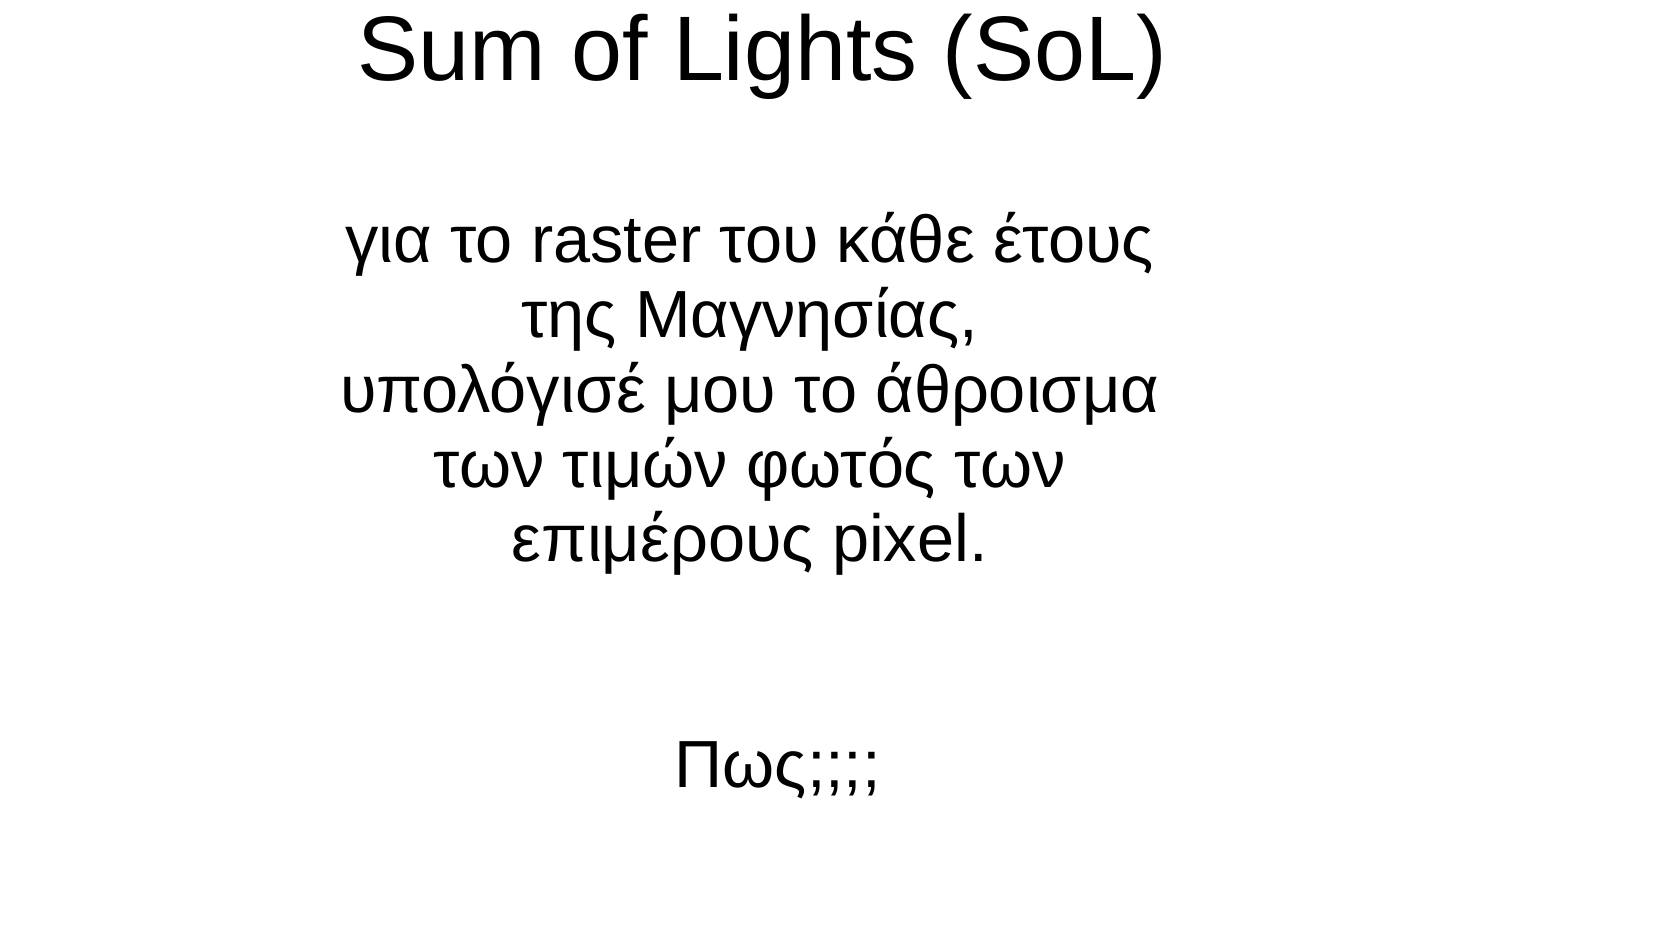

# Sum of Lights (SoL) για το raster του κάθε έτους της Μαγνησίας, υπολόγισέ μου το άθροισμα των τιμών φωτός των επιμέρους pixel.
Πως;;;;